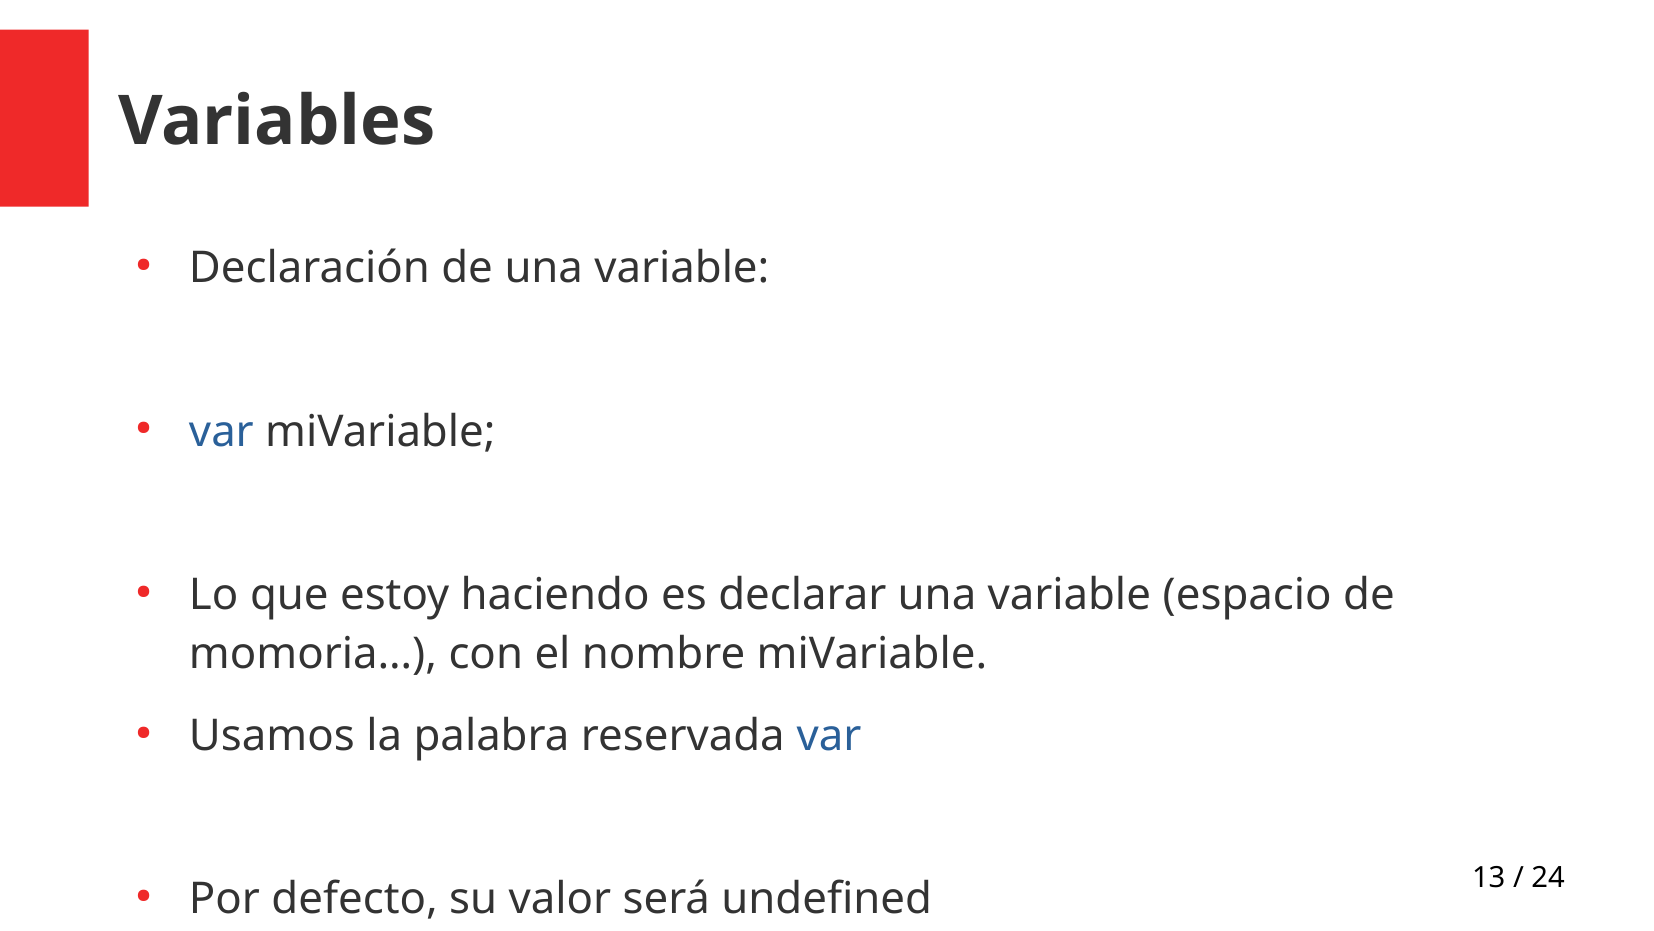

# Variables
Declaración de una variable:
var miVariable;
Lo que estoy haciendo es declarar una variable (espacio de momoria…), con el nombre miVariable.
Usamos la palabra reservada var
Por defecto, su valor será undefined
13